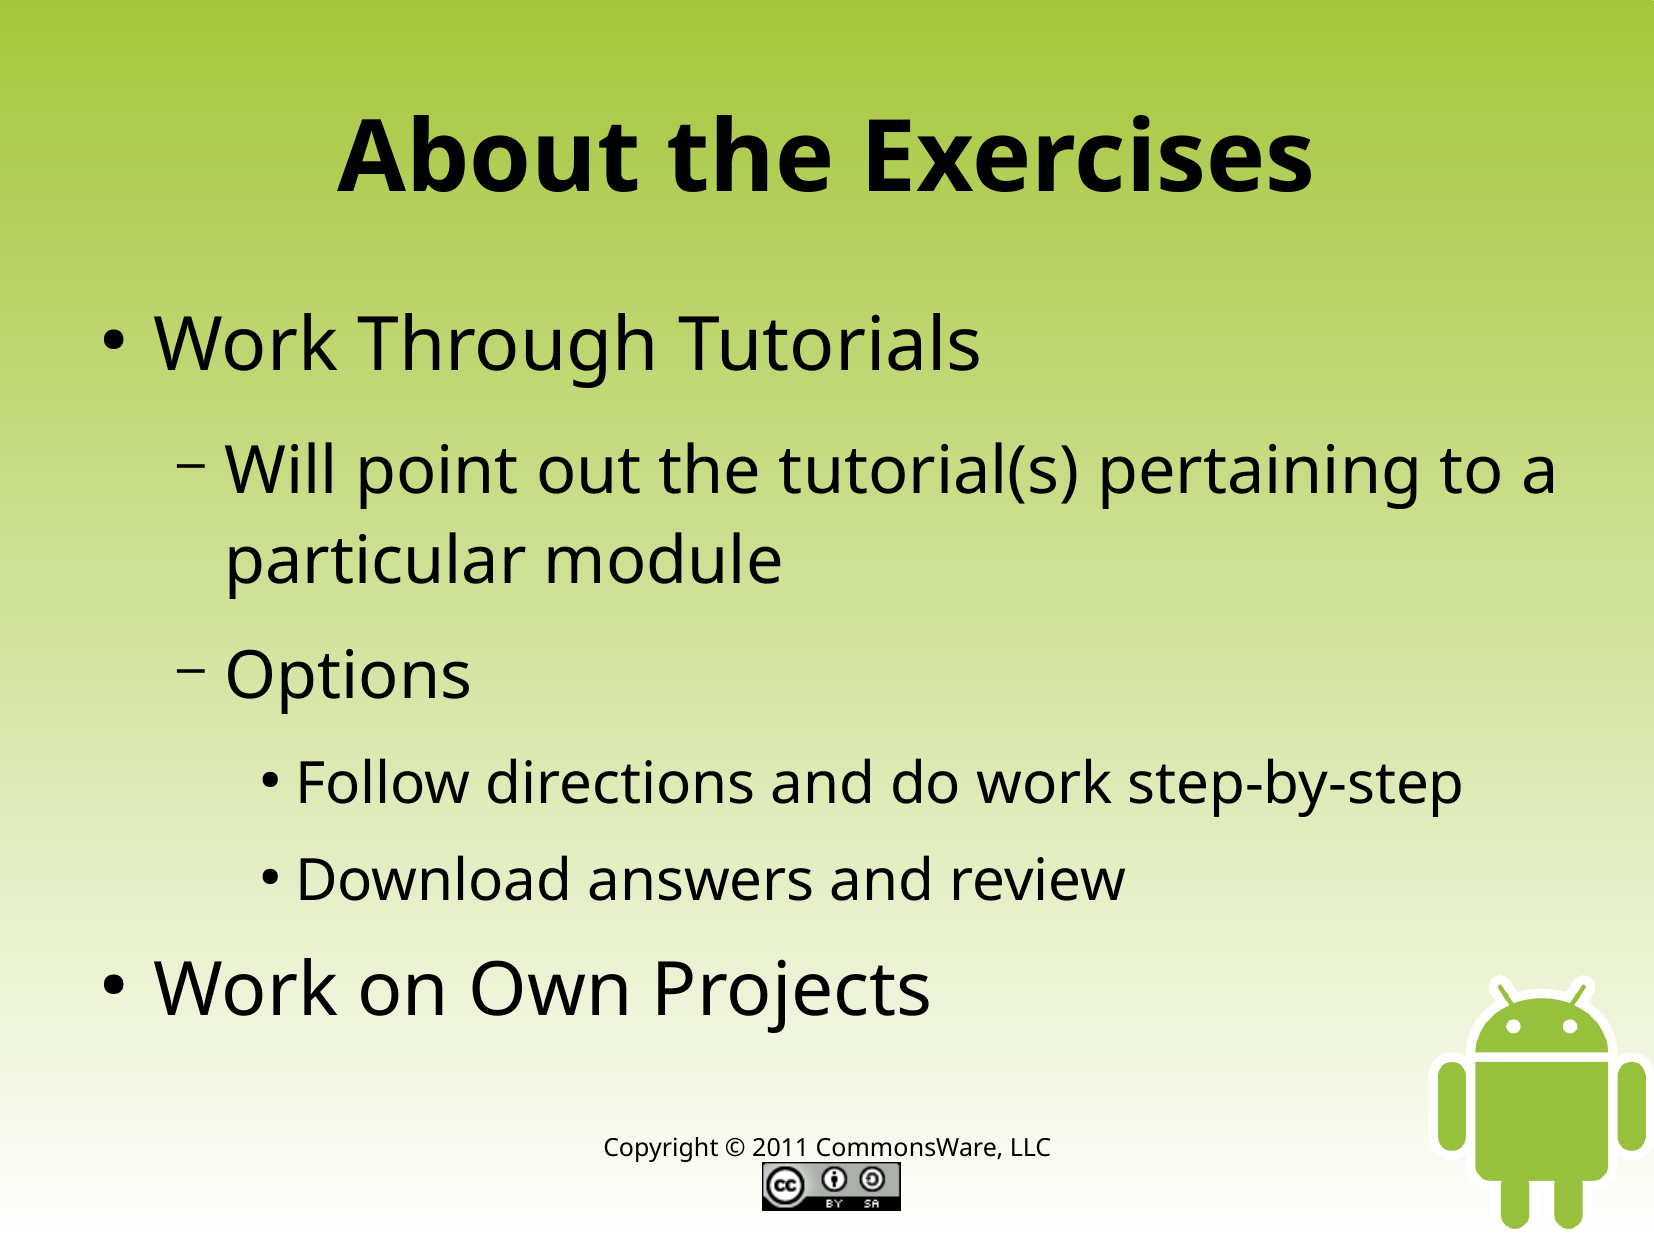

# About the Exercises
Work Through Tutorials
Will point out the tutorial(s) pertaining to a particular module
Options
Follow directions and do work step-by-step
Download answers and review
Work on Own Projects